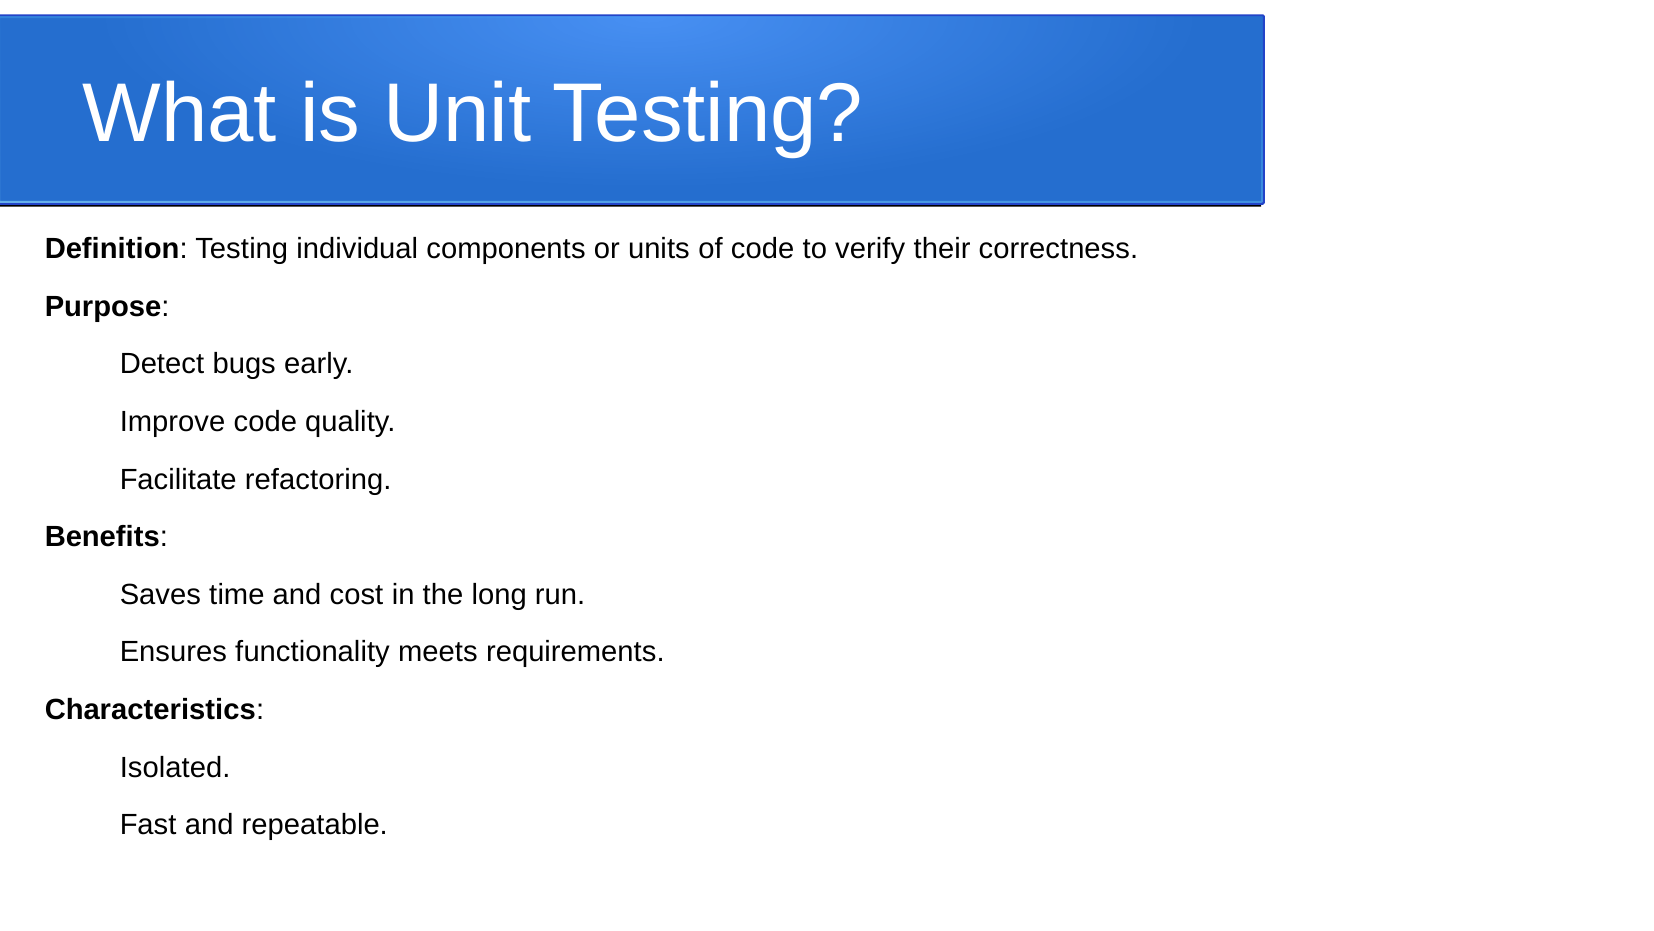

# What is Unit Testing?
Definition: Testing individual components or units of code to verify their correctness.
Purpose:
	Detect bugs early.
	Improve code quality.
	Facilitate refactoring.
Benefits:
	Saves time and cost in the long run.
	Ensures functionality meets requirements.
Characteristics:
	Isolated.
	Fast and repeatable.